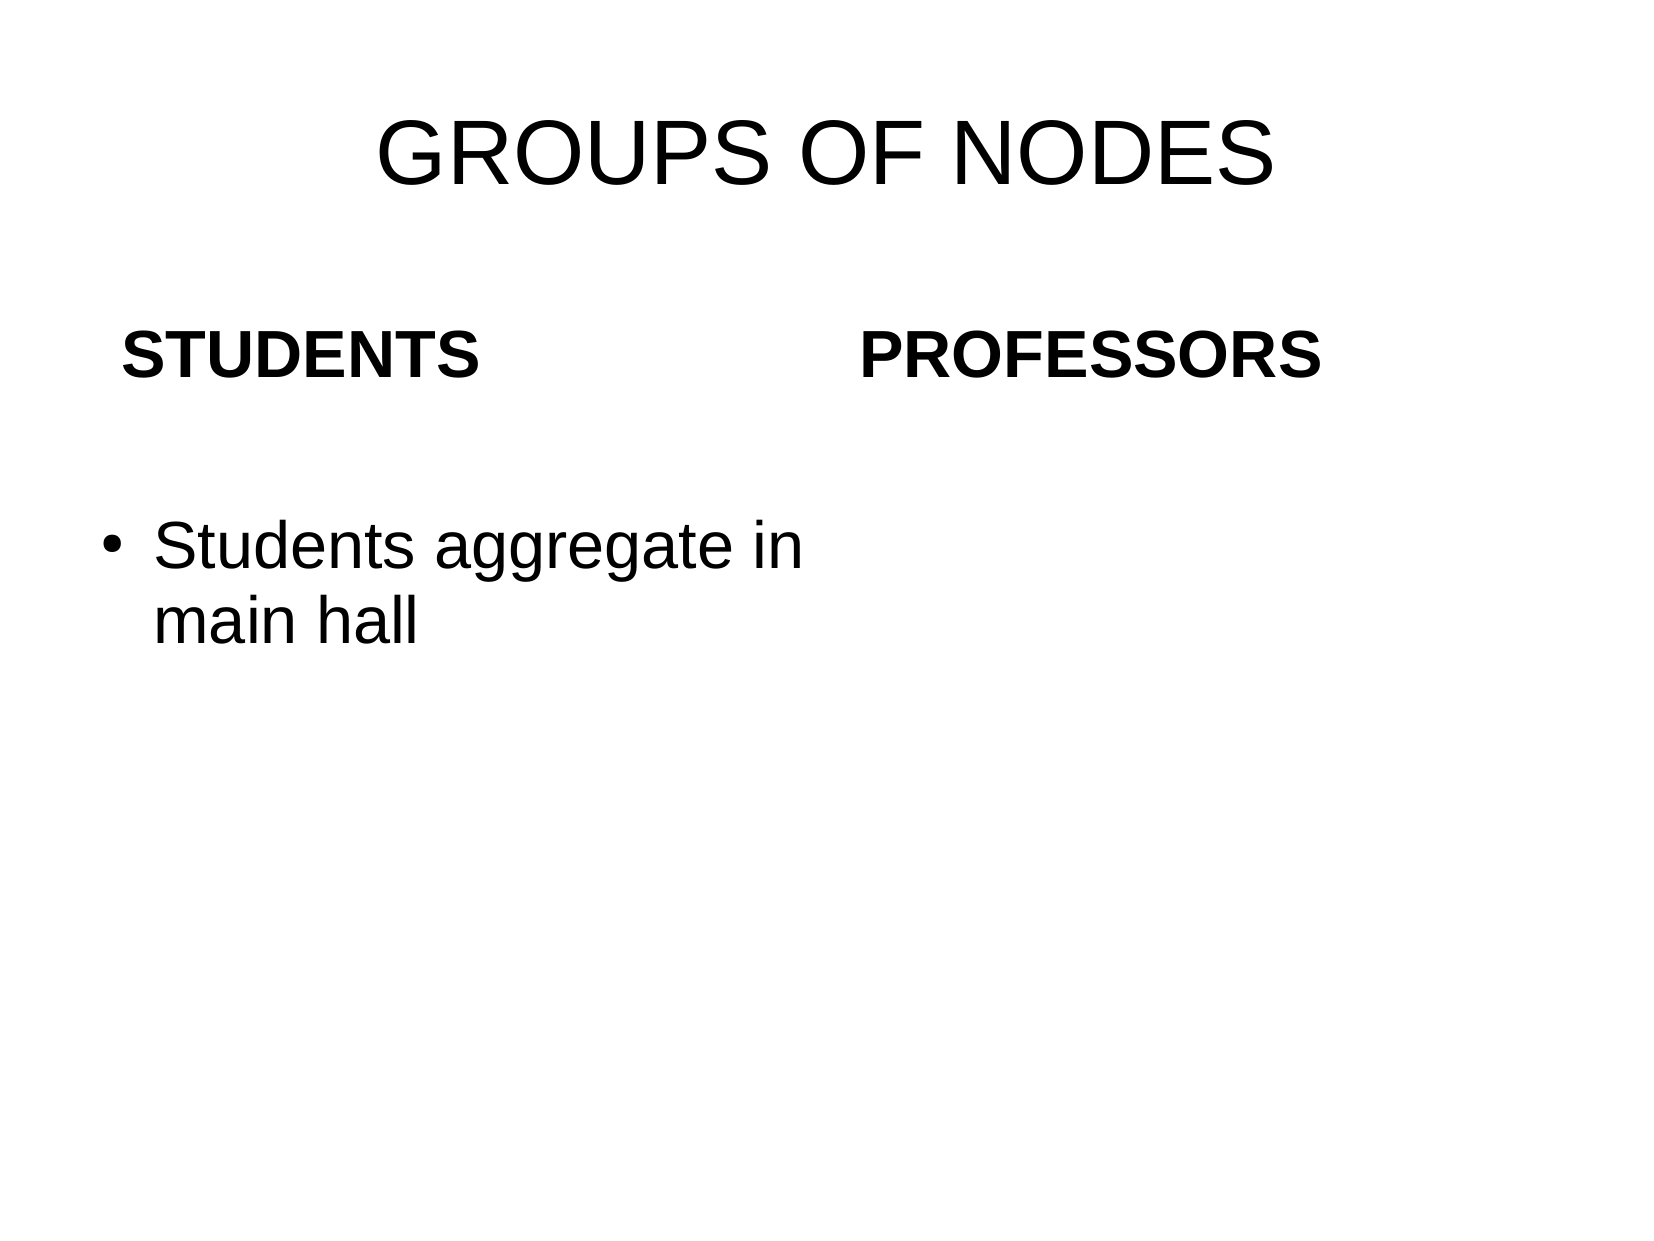

# GROUPS OF NODES
STUDENTS
PROFESSORS
Students aggregate in main hall